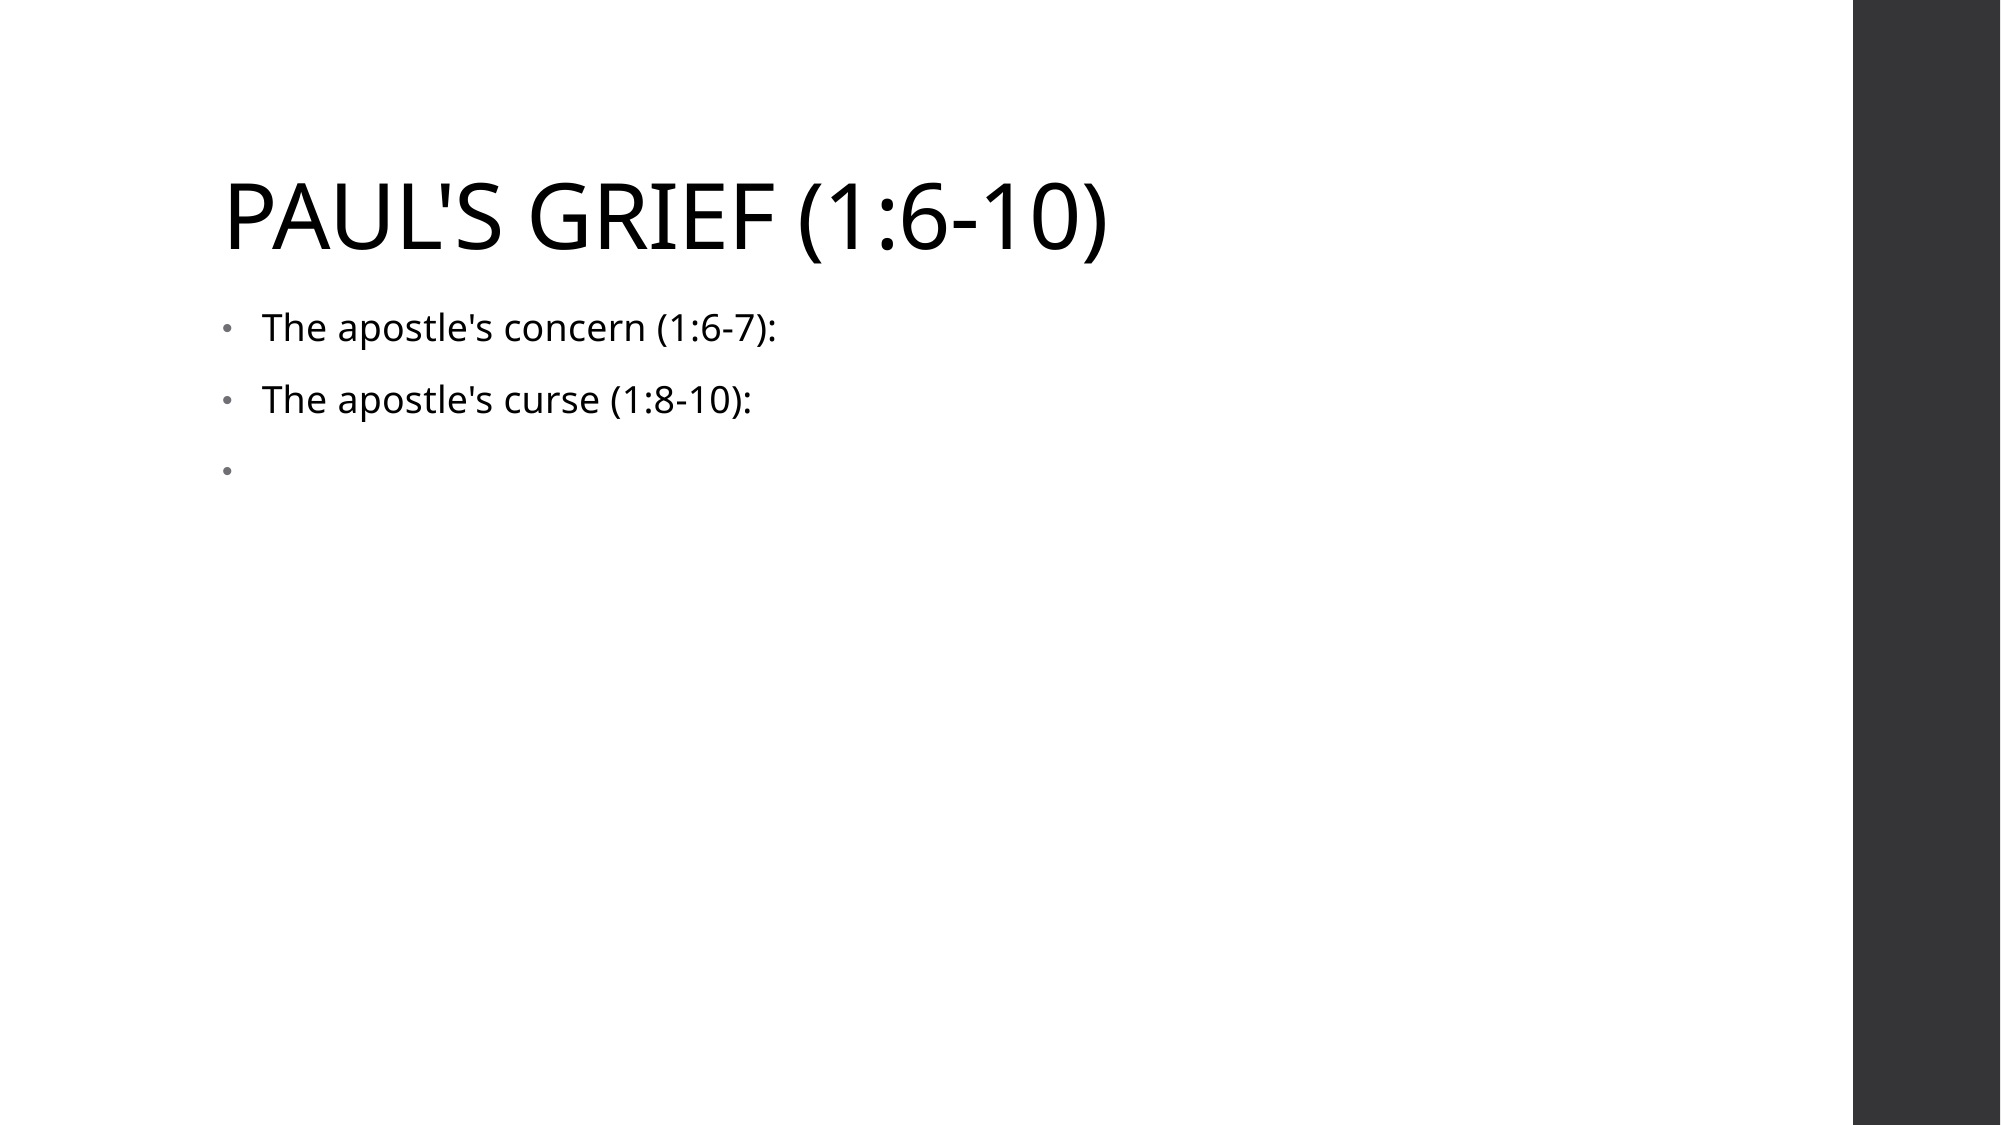

# PAUL'S GRIEF (1:6-10)
 The apostle's concern (1:6-7):
 The apostle's curse (1:8-10):